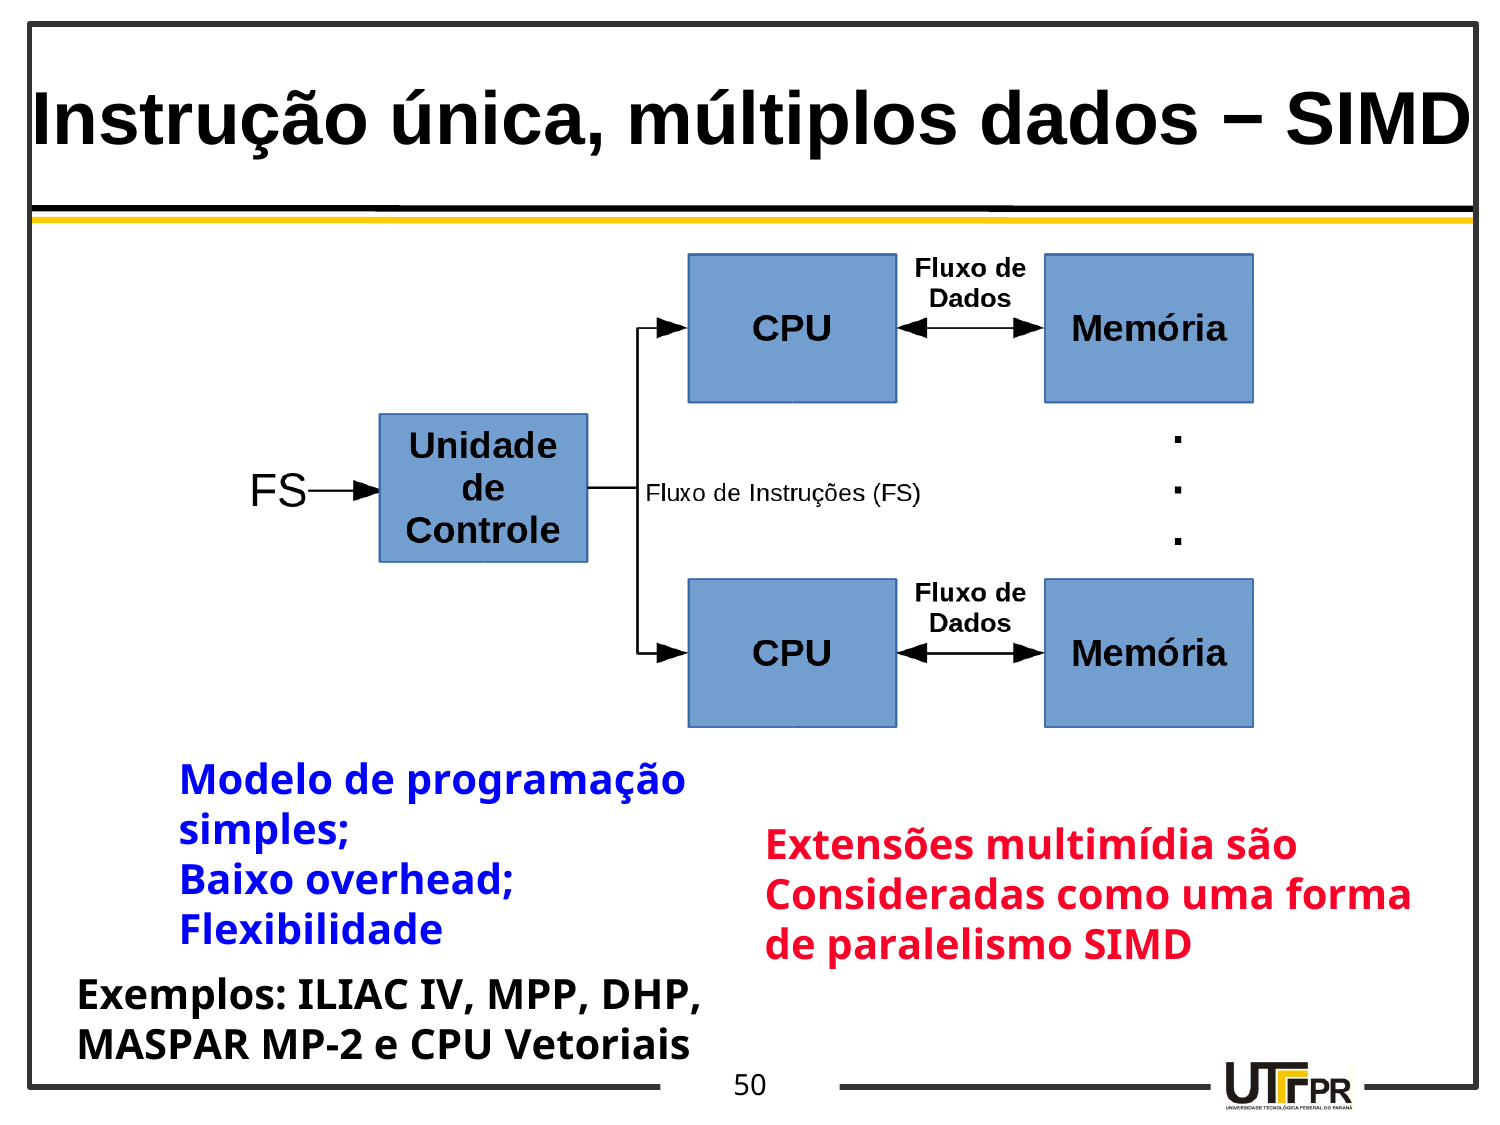

# Instrução única, múltiplos dados − SIMD
Modelo de programação simples;
Baixo overhead; Flexibilidade
Extensões multimídia são
Consideradas como uma forma
de paralelismo SIMD
Exemplos: ILIAC IV, MPP, DHP,
MASPAR MP-2 e CPU Vetoriais